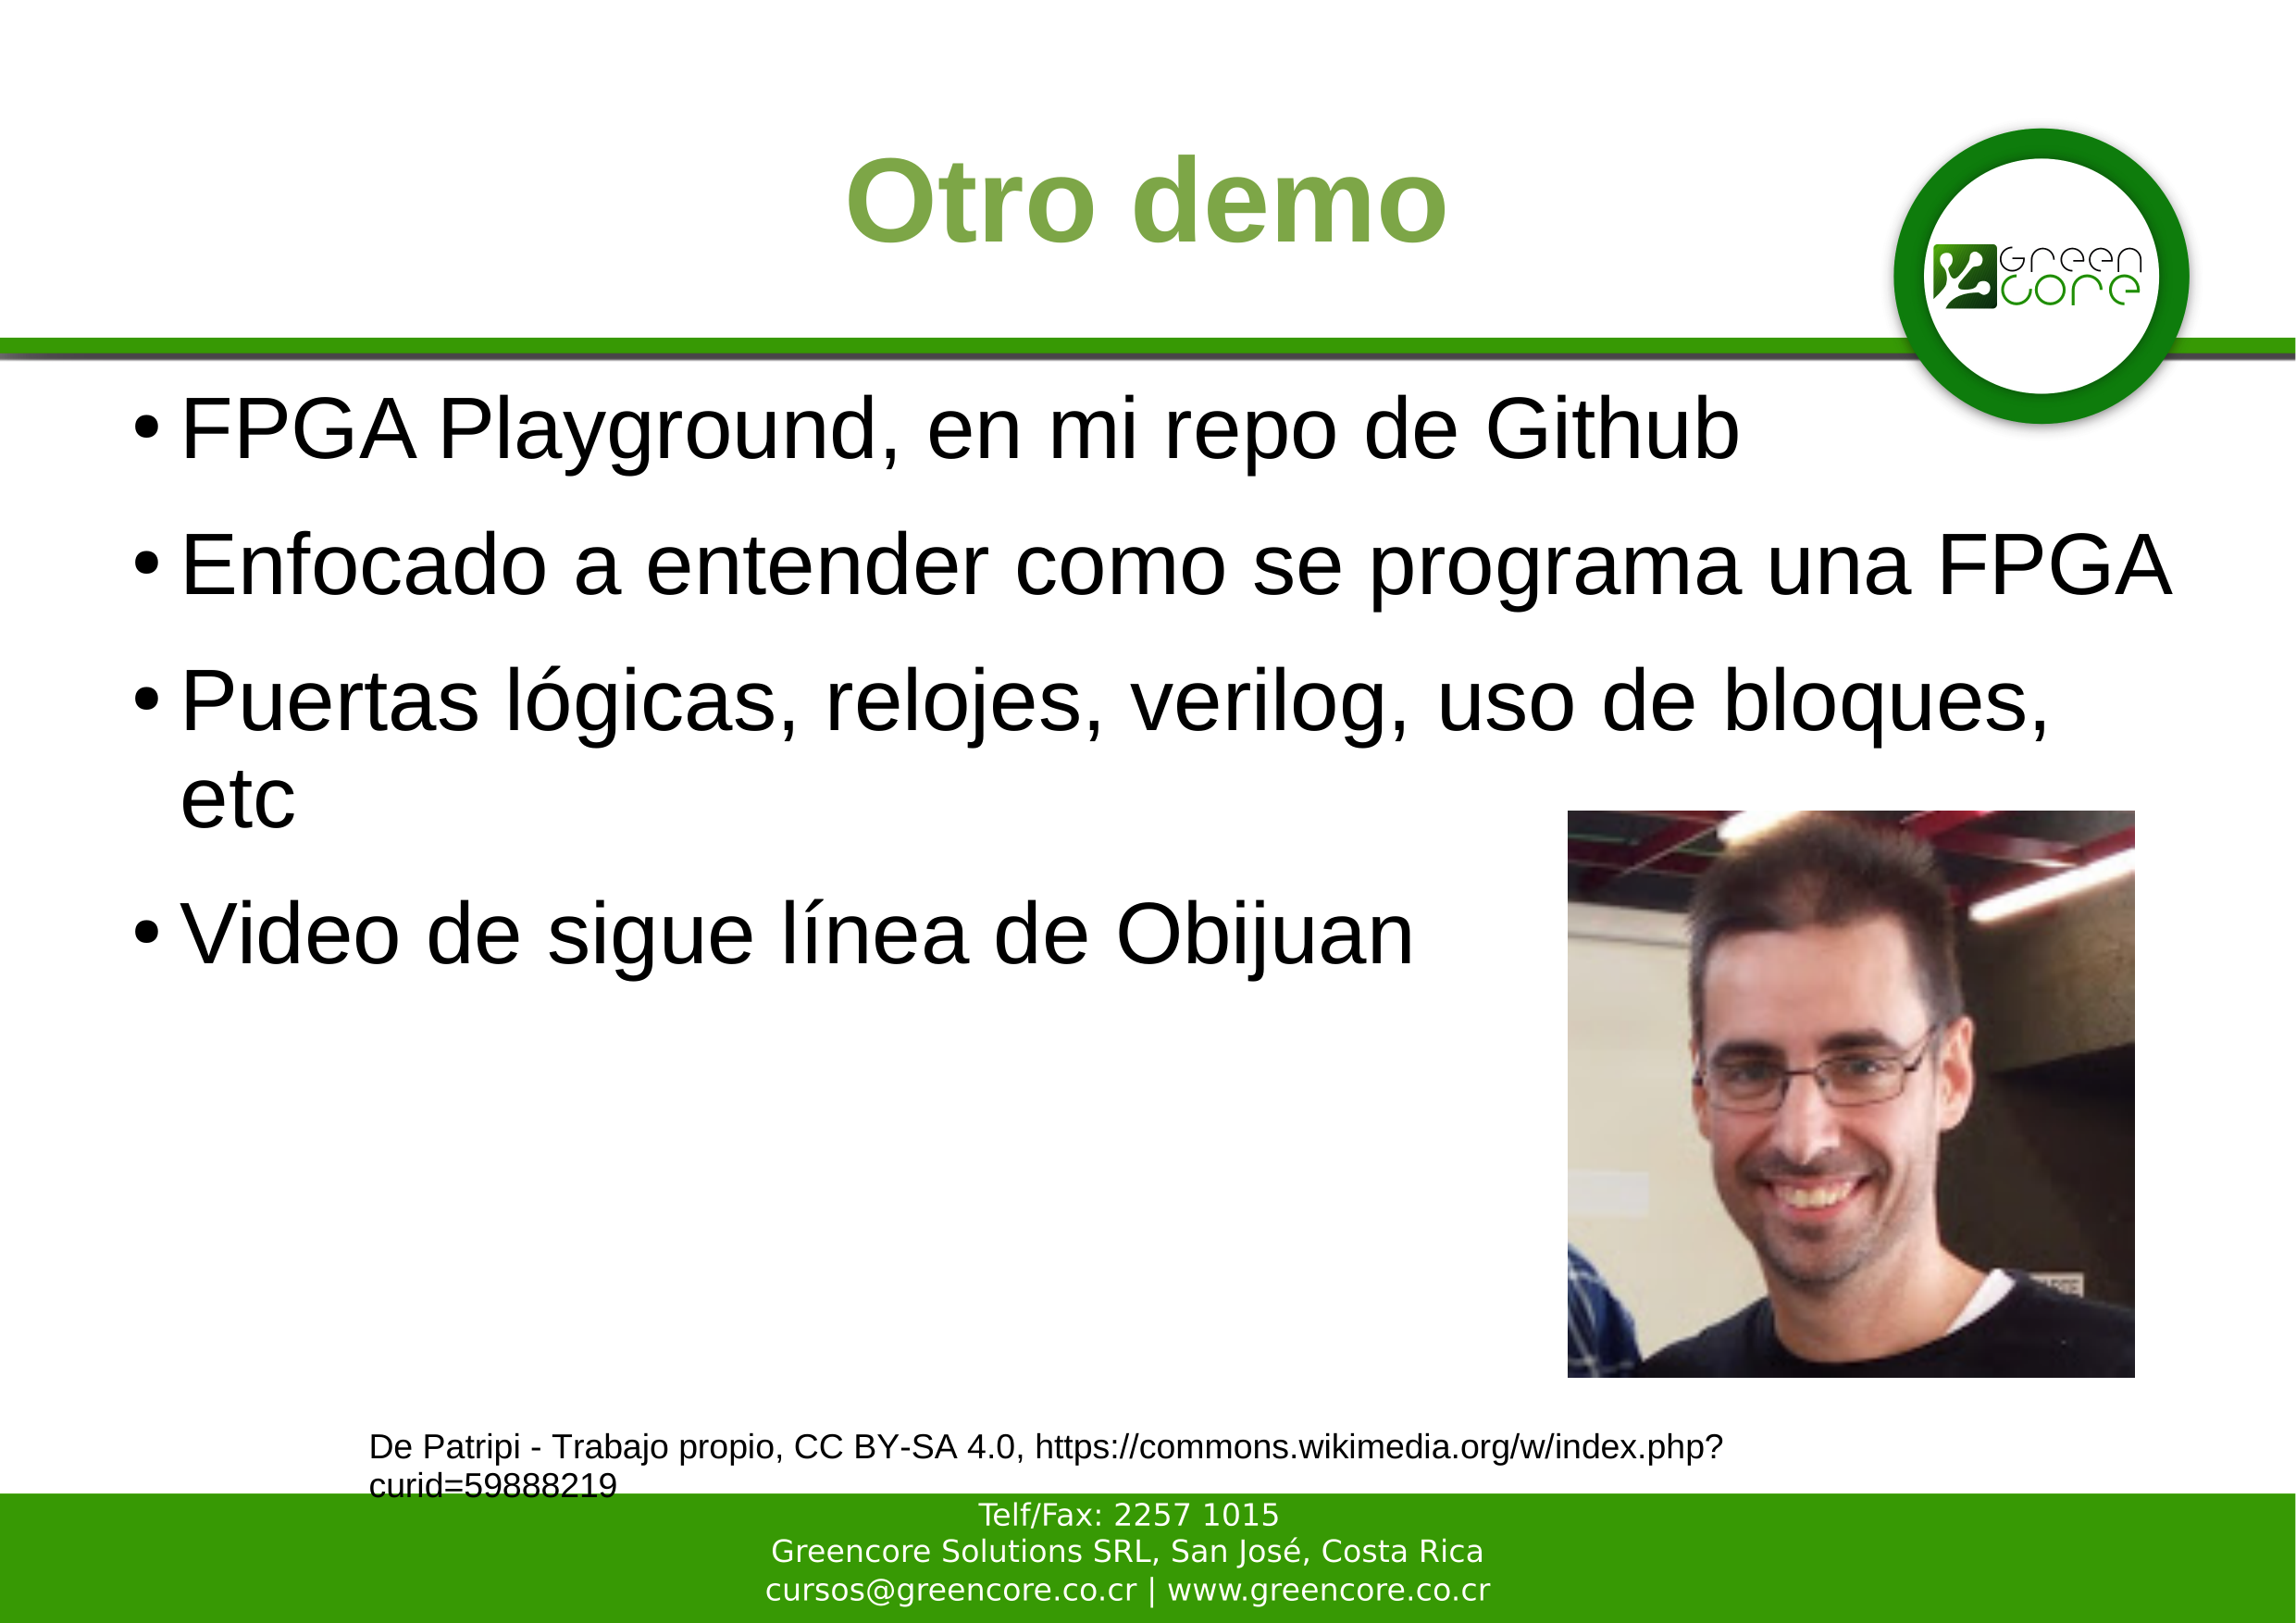

# Otro demo
FPGA Playground, en mi repo de Github
Enfocado a entender como se programa una FPGA
Puertas lógicas, relojes, verilog, uso de bloques, etc
Video de sigue línea de Obijuan
De Patripi - Trabajo propio, CC BY-SA 4.0, https://commons.wikimedia.org/w/index.php?curid=59888219